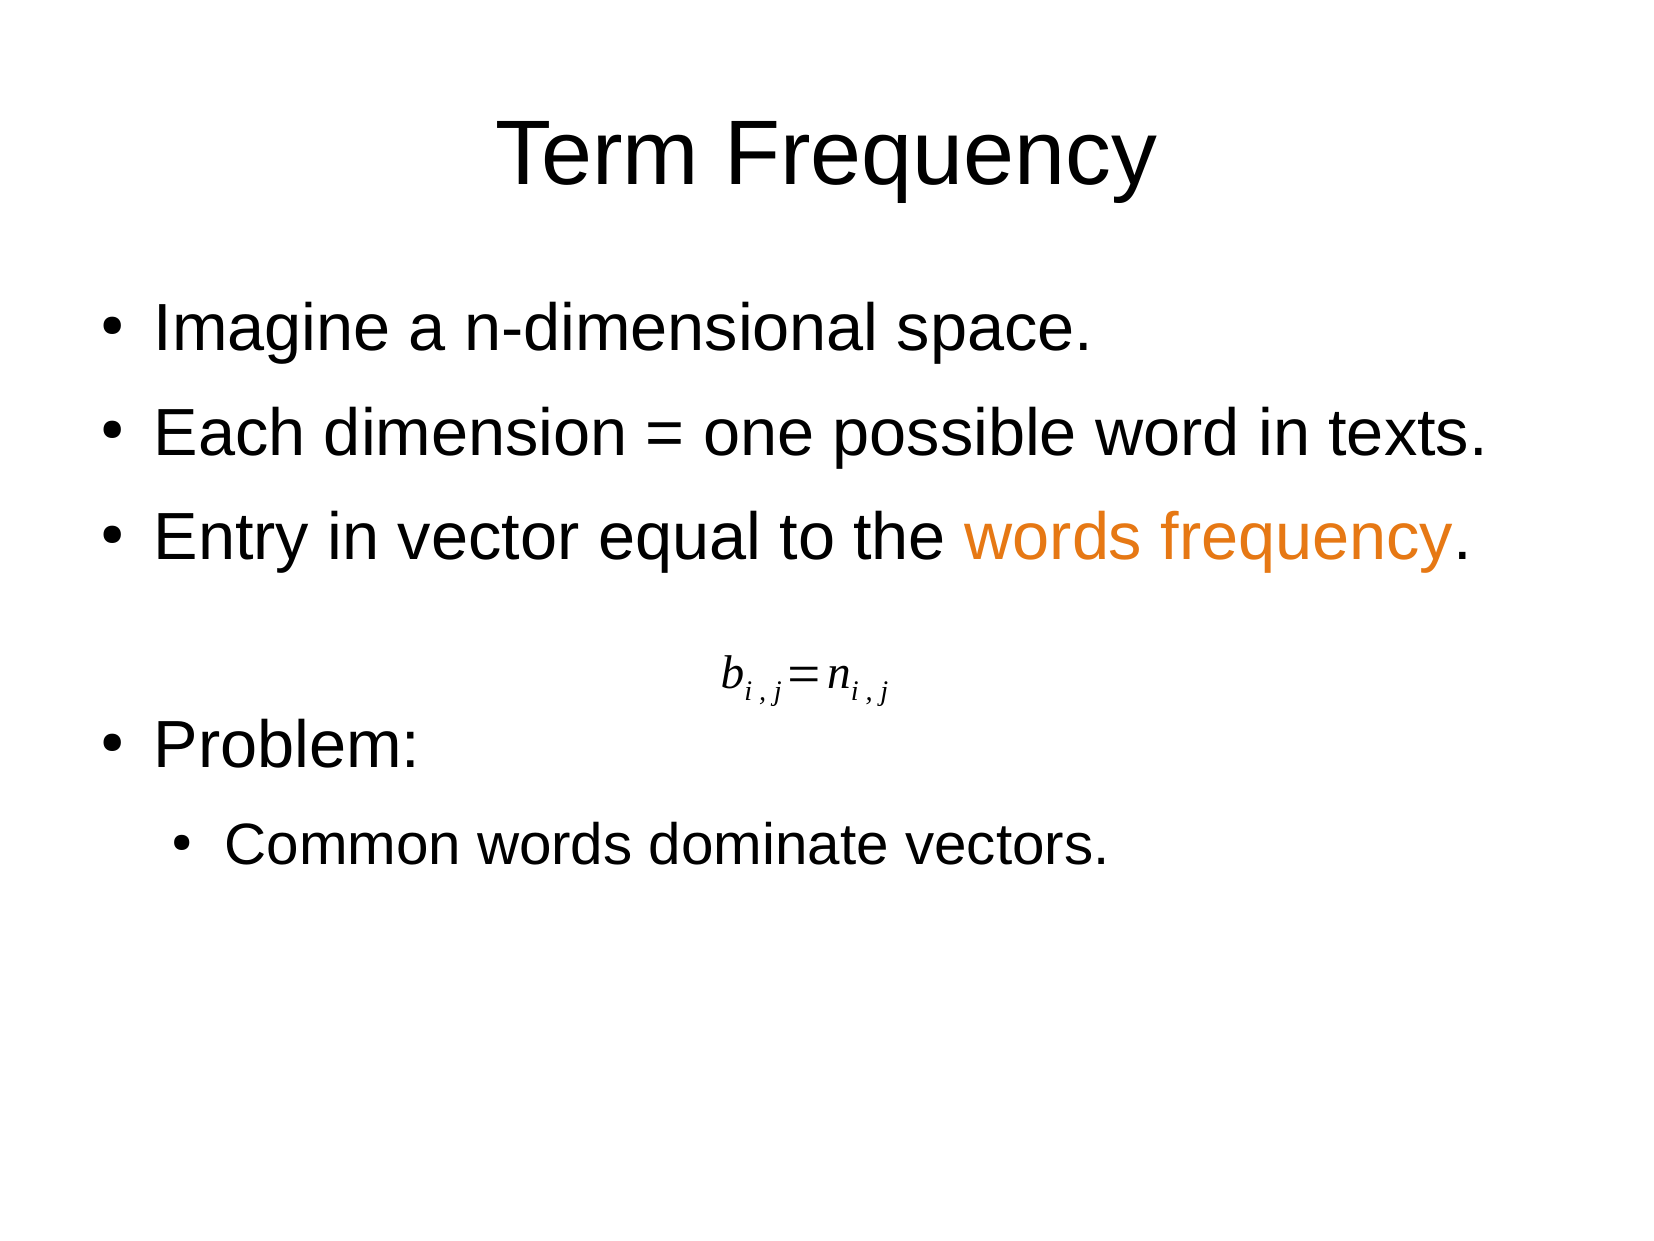

# Term Frequency
Imagine a n-dimensional space.
Each dimension = one possible word in texts.
Entry in vector equal to the words frequency.
Problem:
Common words dominate vectors.